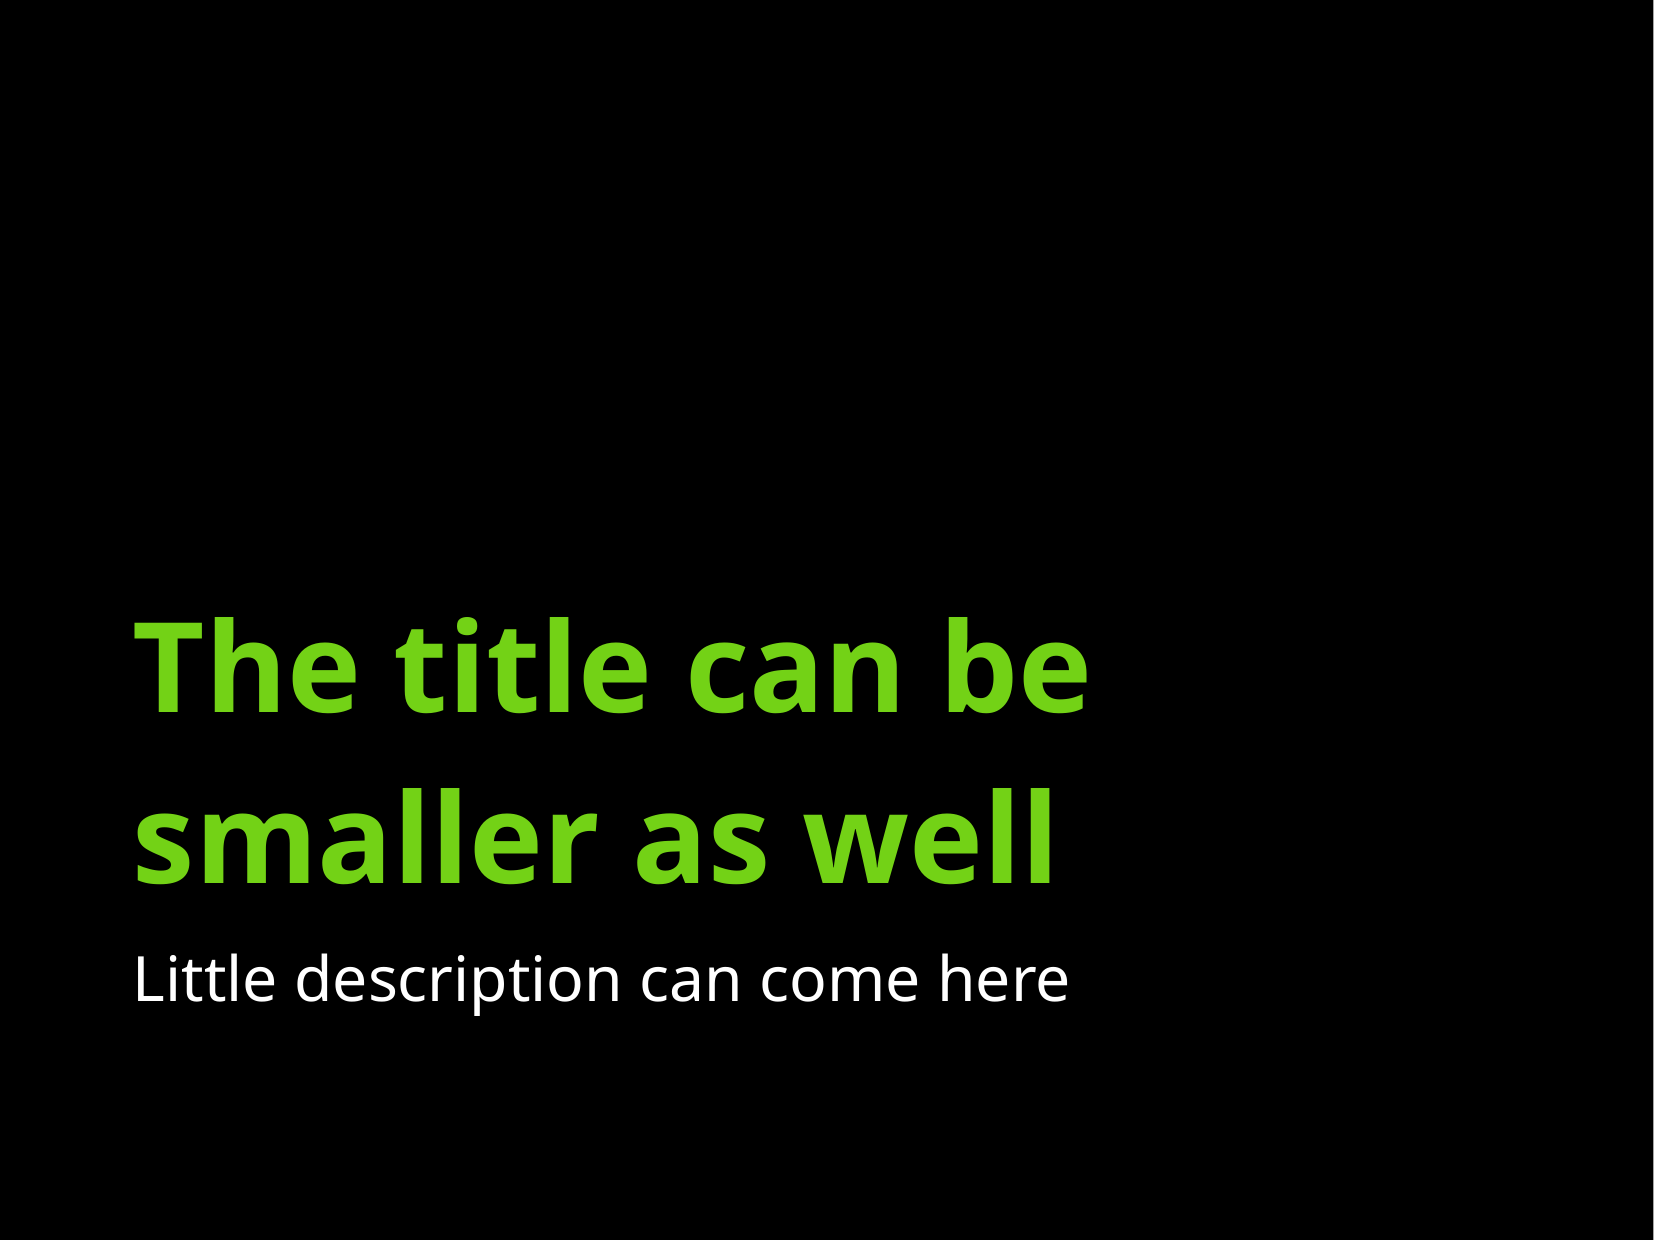

The title can be smaller as well
Little description can come here